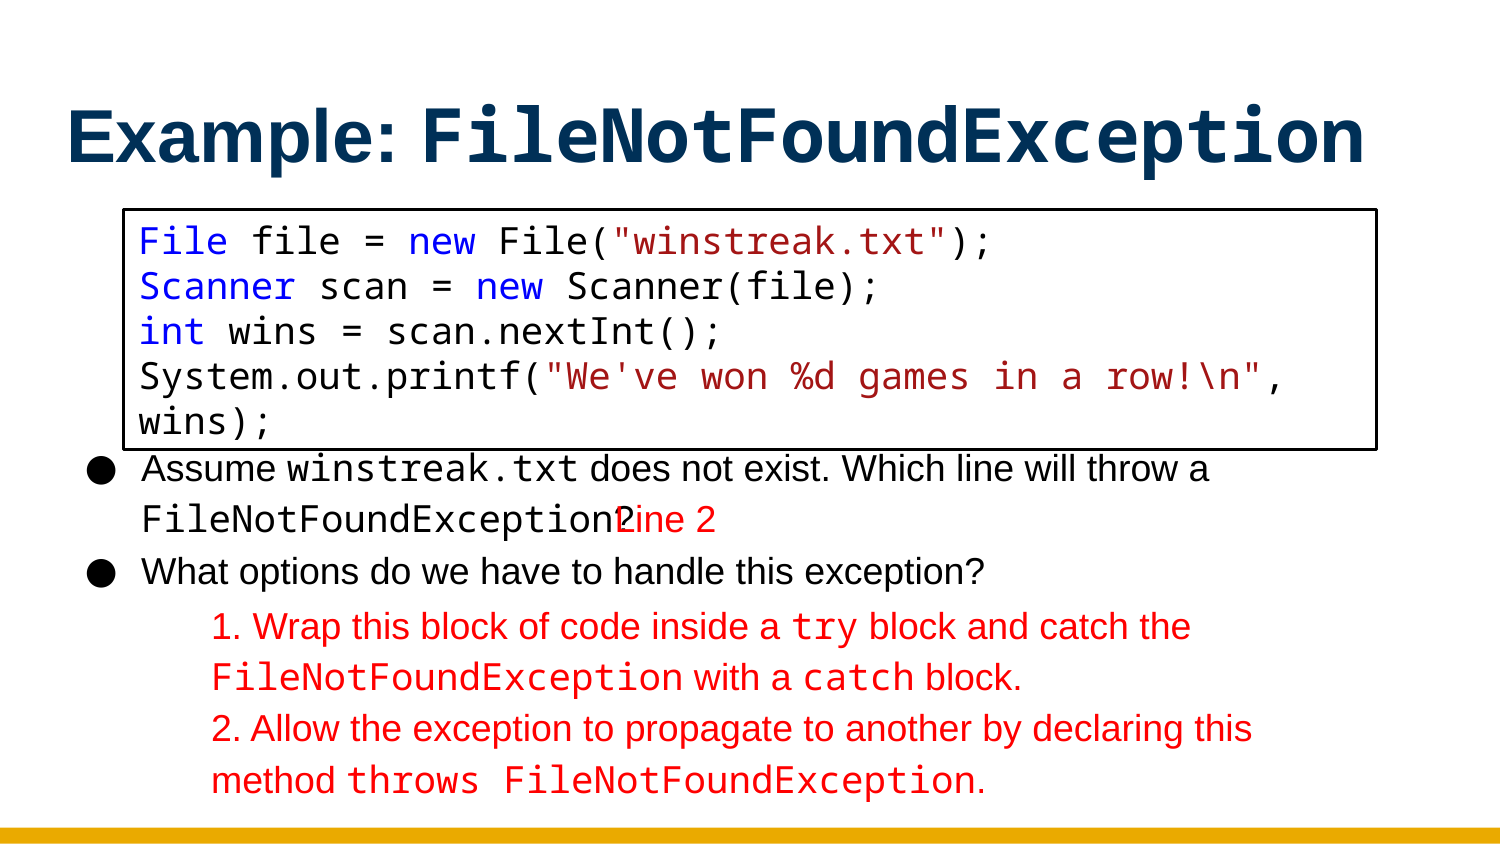

# Example: FileNotFoundException
File file = new File("winstreak.txt");
Scanner scan = new Scanner(file);
int wins = scan.nextInt();
System.out.printf("We've won %d games in a row!\n", wins);
Assume winstreak.txt does not exist. Which line will throw a FileNotFoundException?
What options do we have to handle this exception?
Line 2
1. Wrap this block of code inside a try block and catch the FileNotFoundException with a catch block.
2. Allow the exception to propagate to another by declaring this method throws FileNotFoundException.